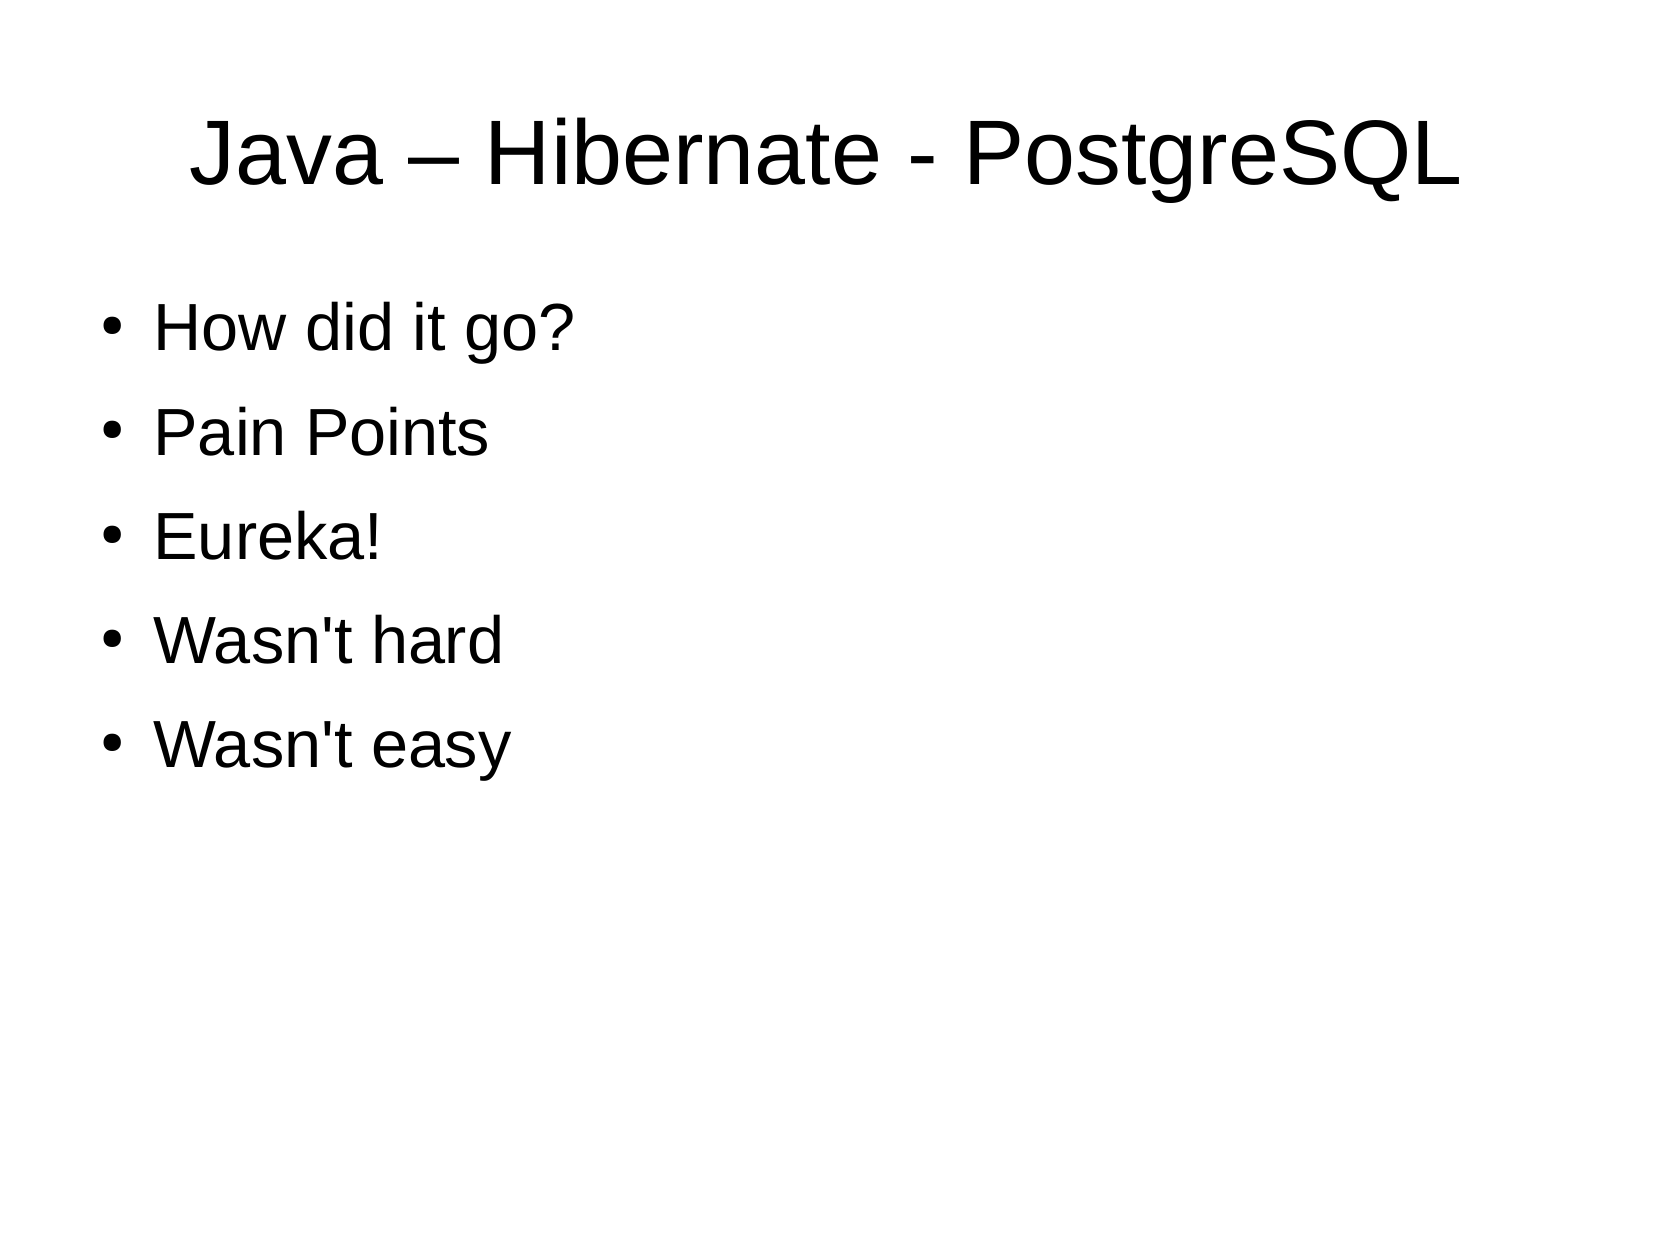

# Java – Hibernate - PostgreSQL
How did it go?
Pain Points
Eureka!
Wasn't hard
Wasn't easy